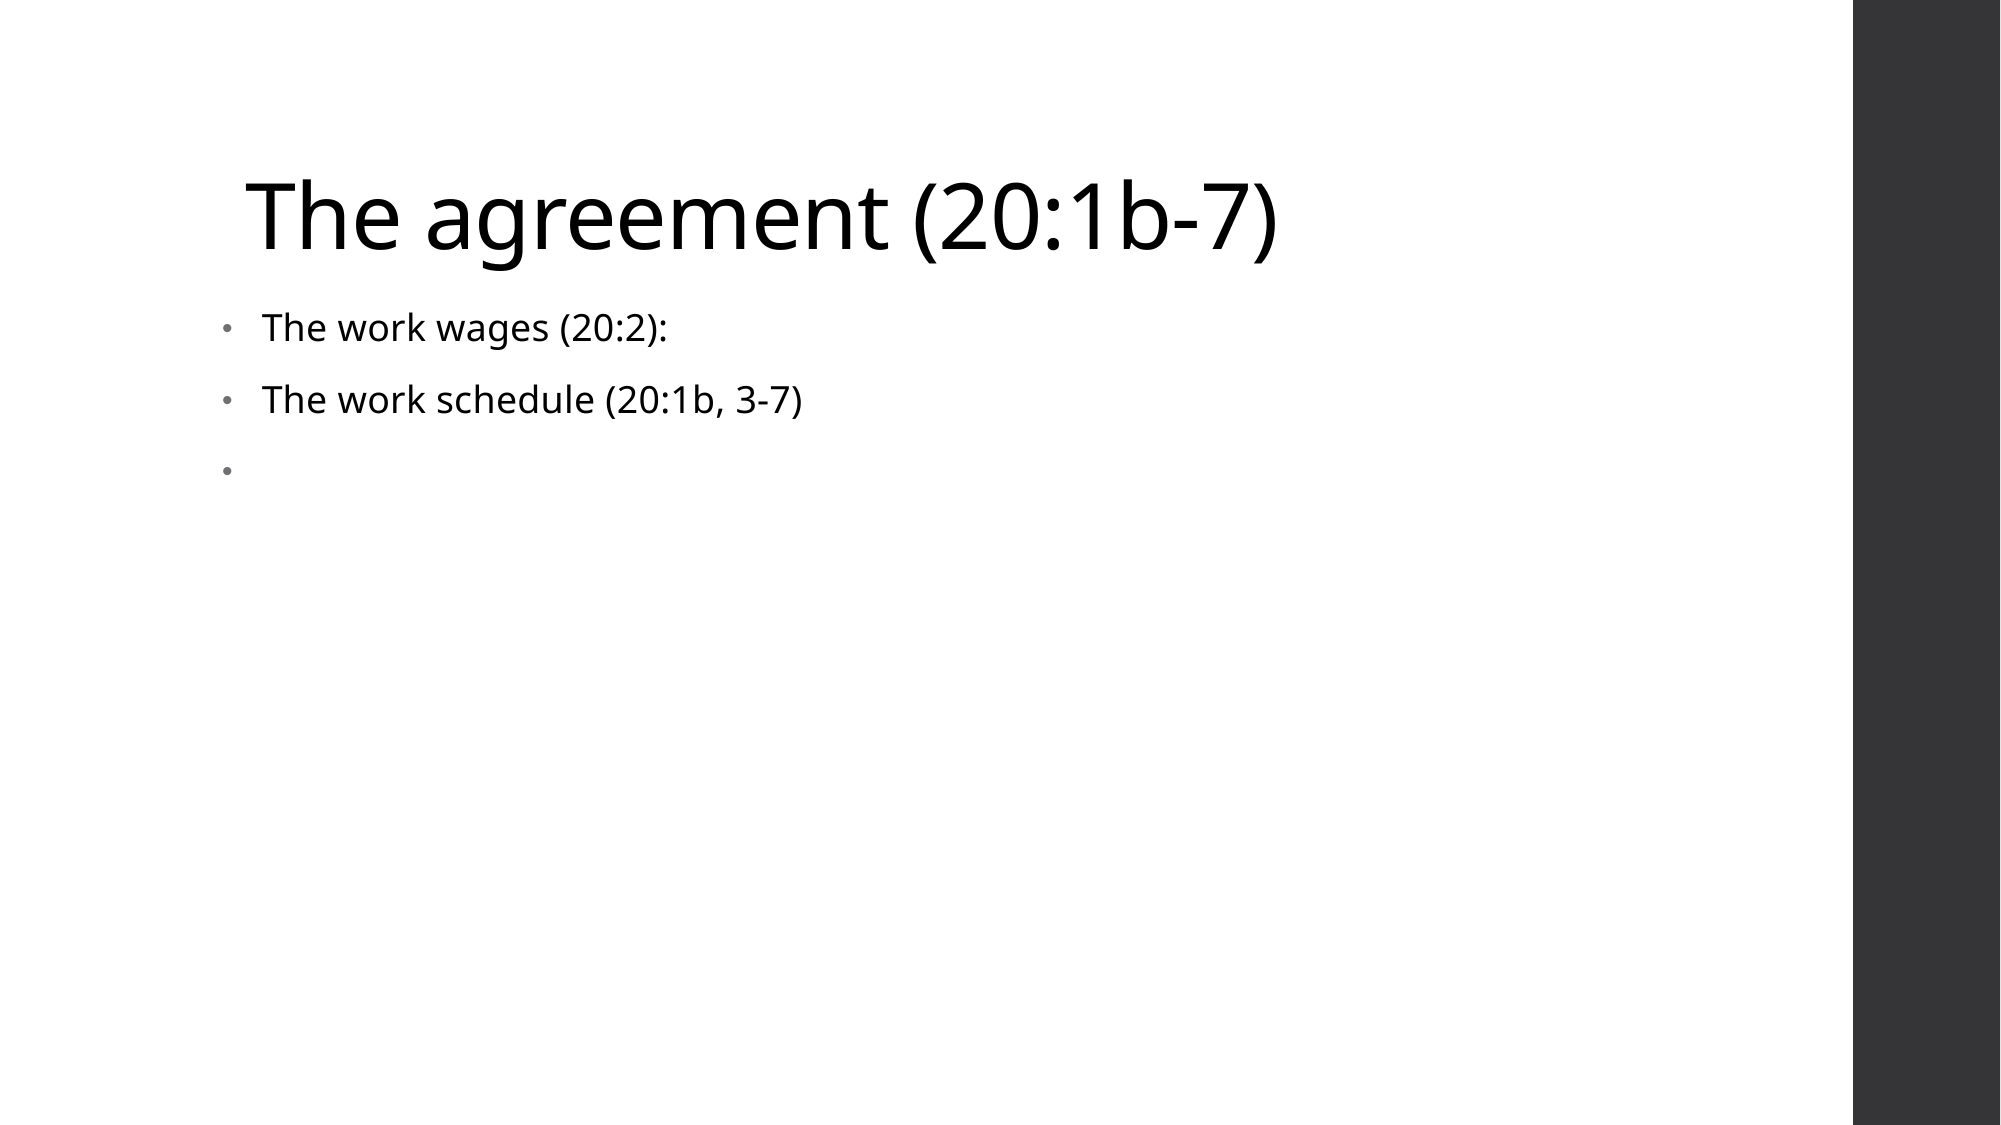

# The agreement (20:1b-7)
 The work wages (20:2):
 The work schedule (20:1b, 3-7)